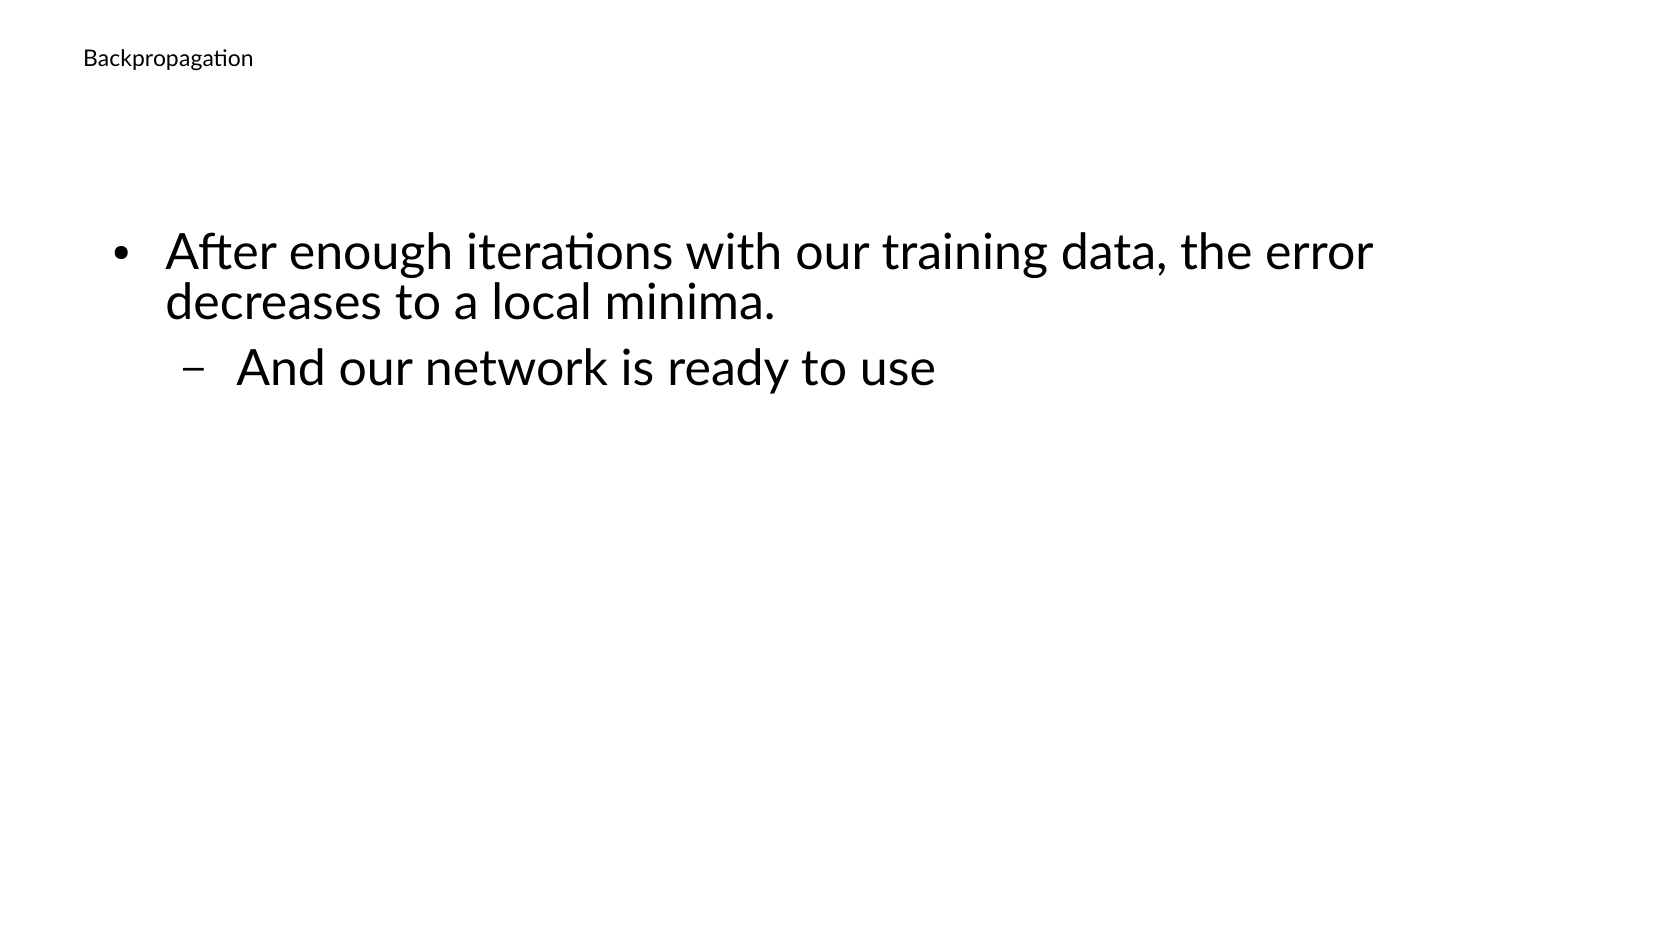

# Backpropagation
After enough iterations with our training data, the error decreases to a local minima.
And our network is ready to use